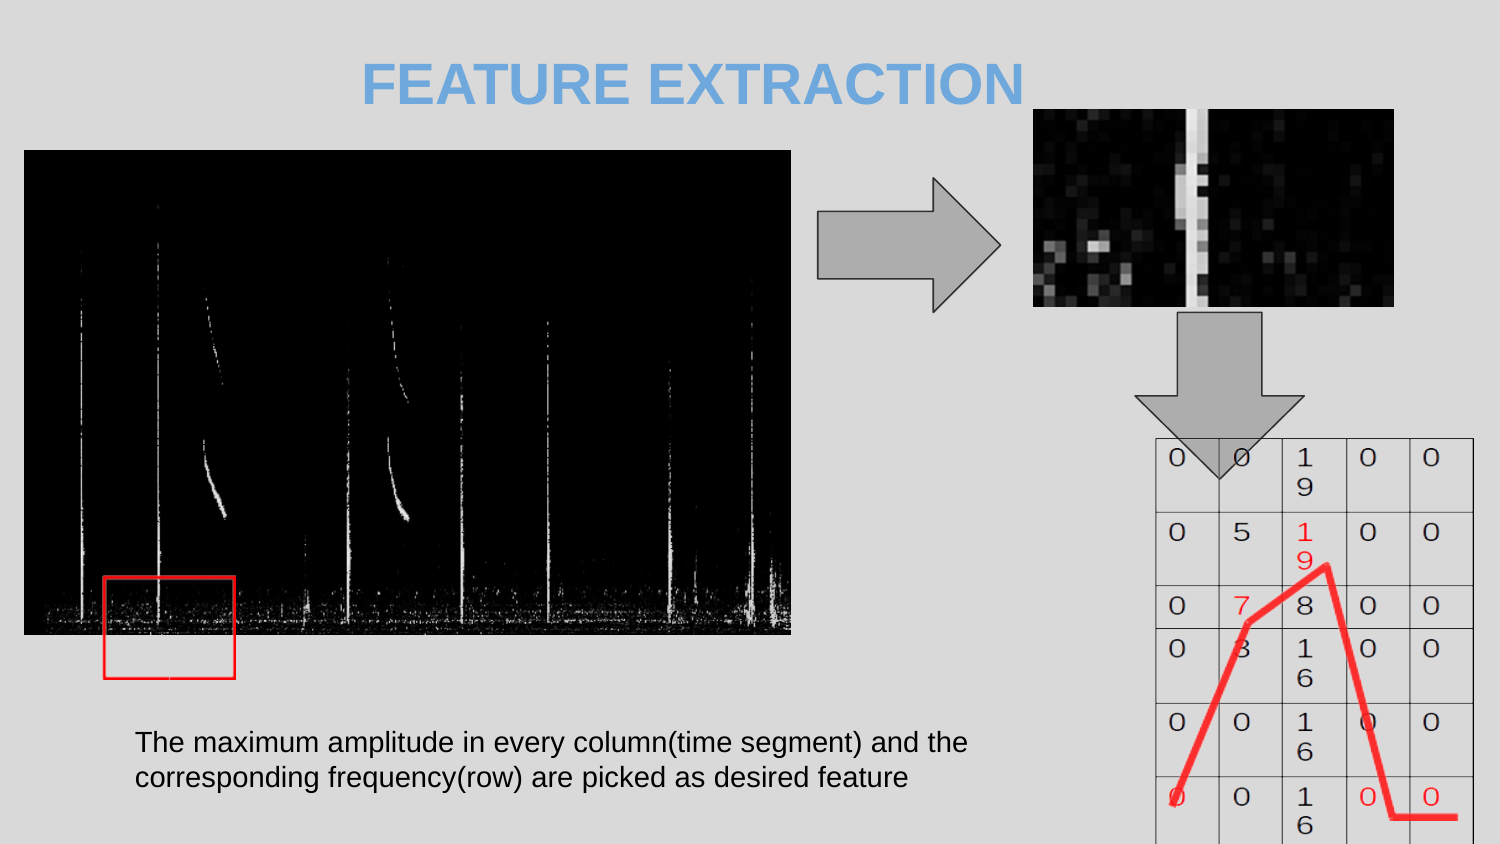

# FEATURE EXTRACTION
The maximum amplitude in every column(time segment) and the corresponding frequency(row) are picked as desired feature